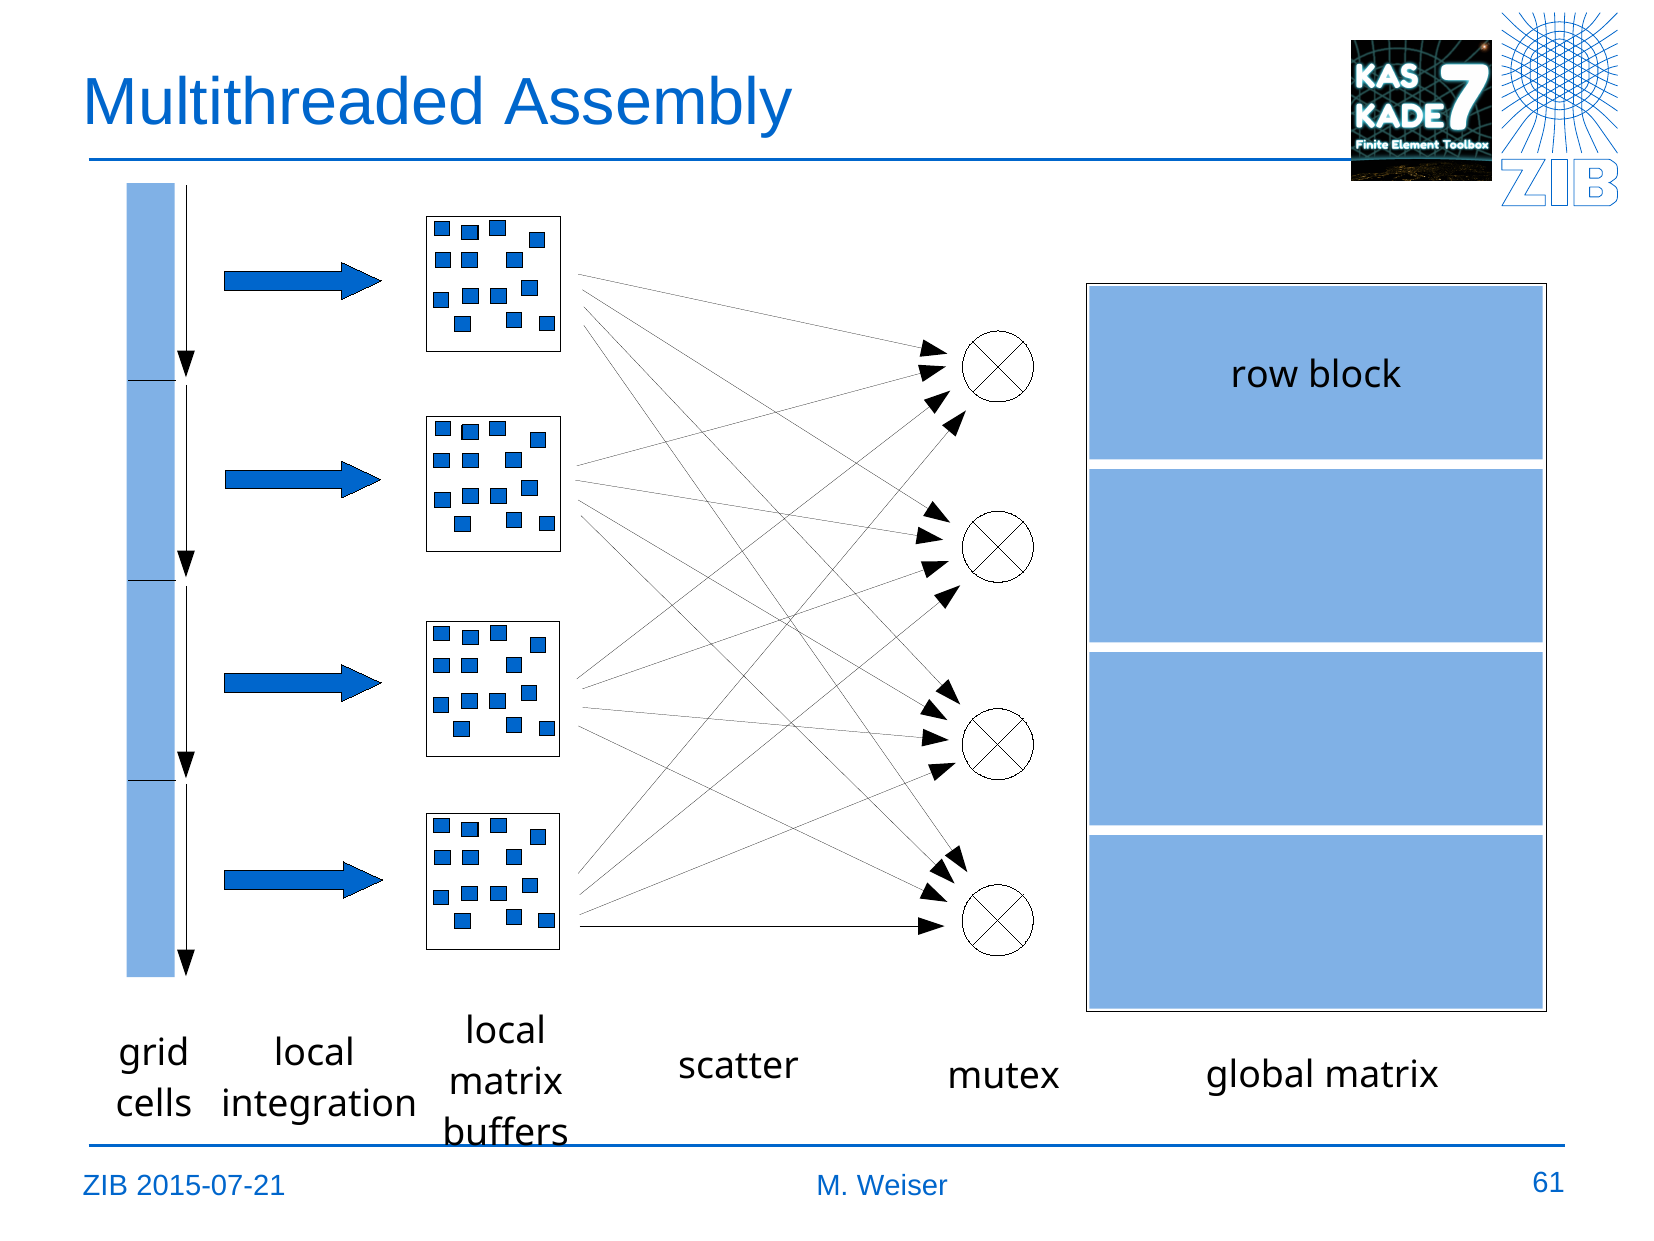

# Multithreaded Assembly
row block
local
matrix
buffers
grid
cells
local
integration
scatter
global matrix
mutex
61
ZIB 2015-07-21
M. Weiser